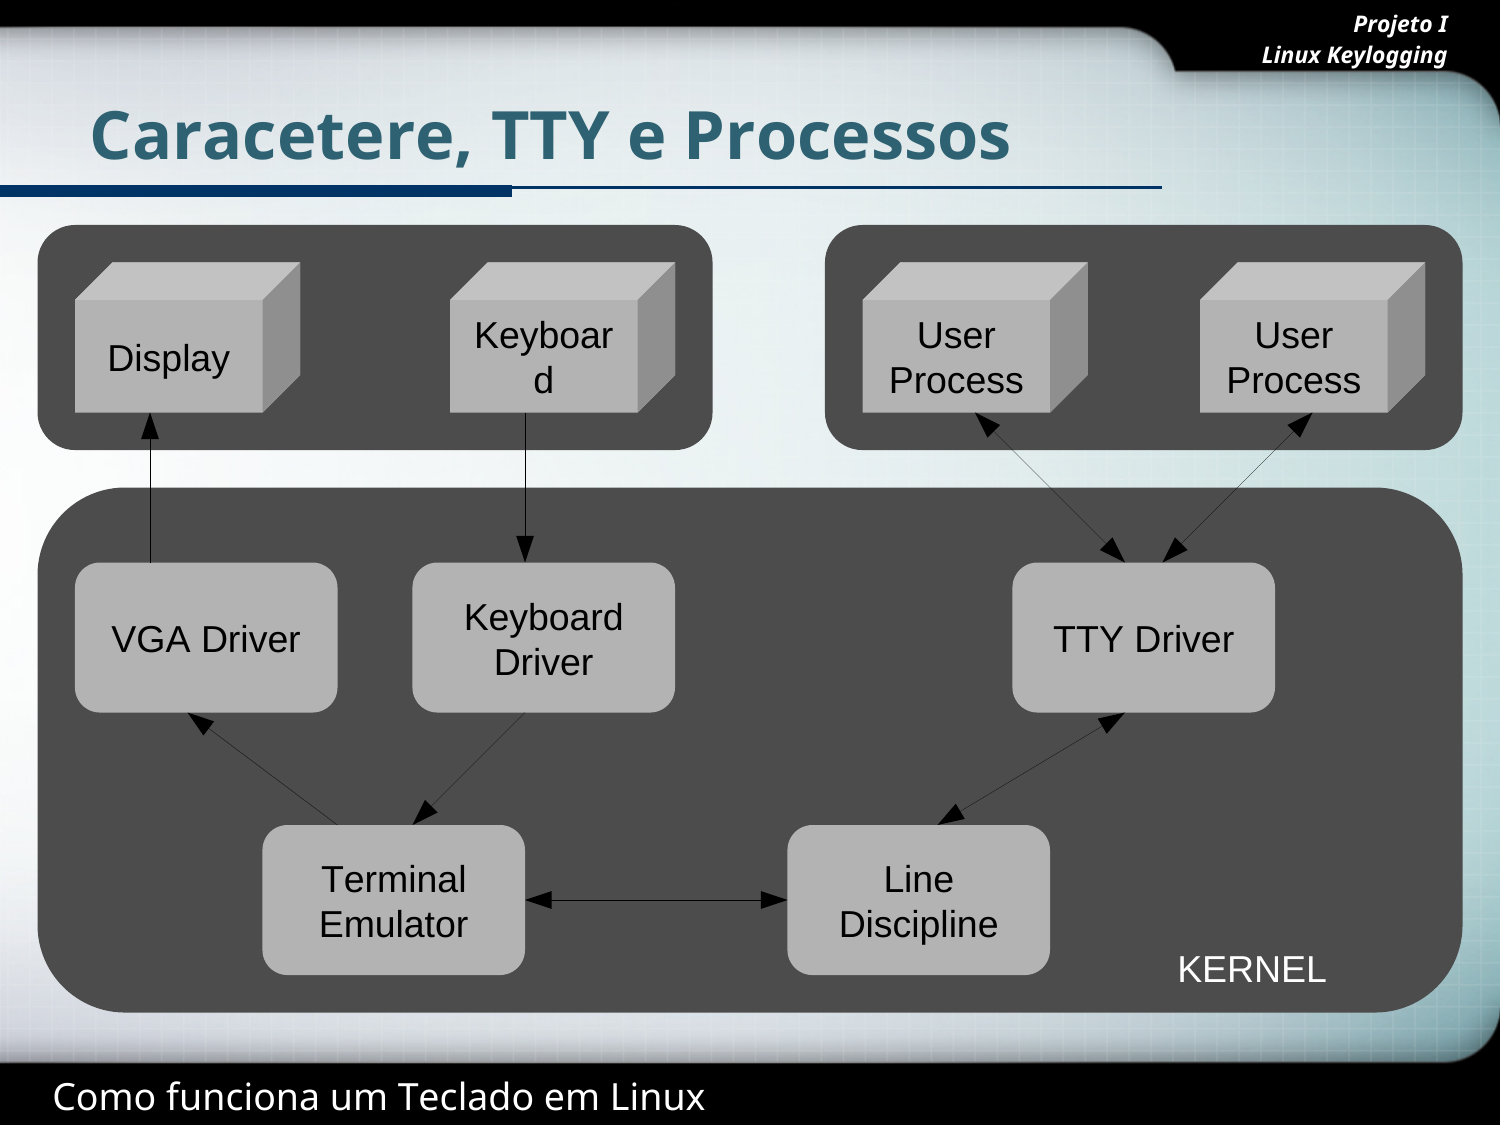

# Caracetere, TTY e Processos
Display
Keyboard
User
Process
User
Process
VGA Driver
Keyboard
Driver
TTY Driver
Terminal
Emulator
Line
Discipline
KERNEL
Como funciona um Teclado em Linux